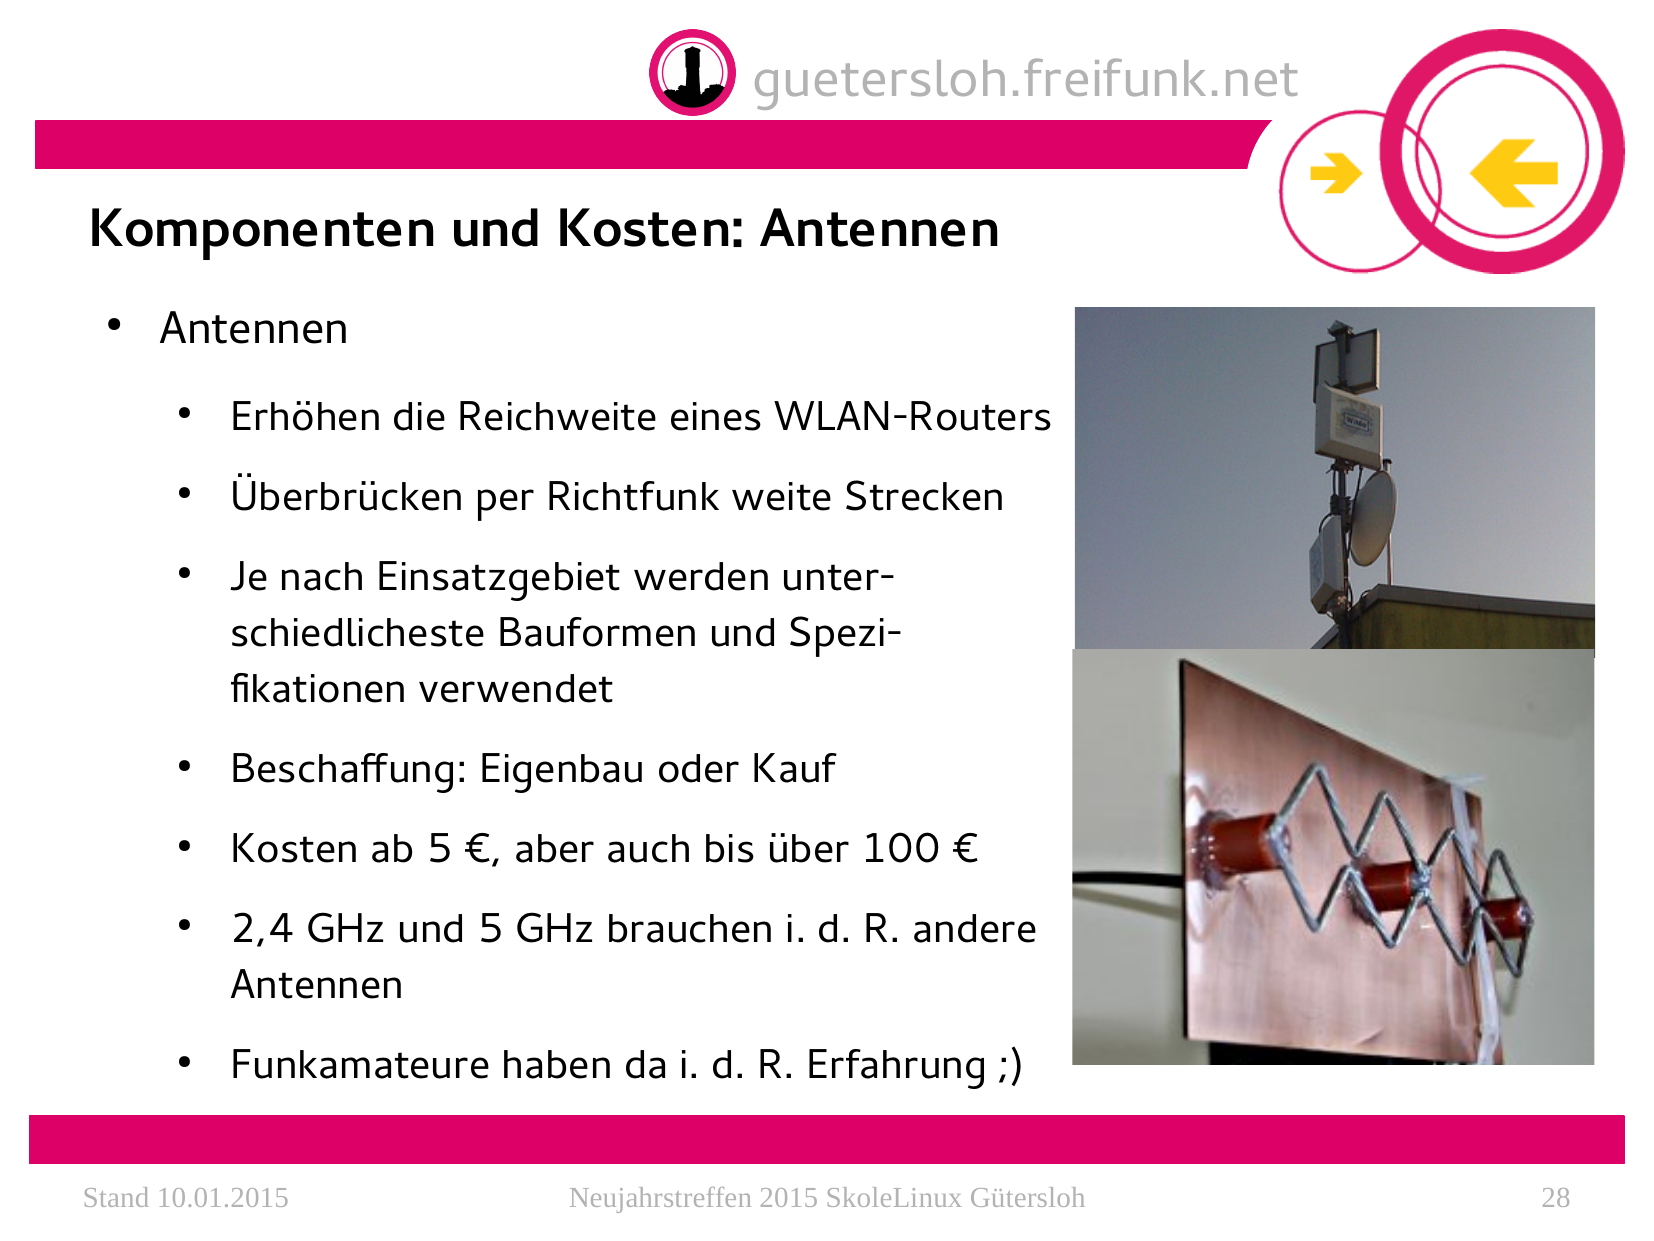

# Komponenten und Kosten: Antennen
Antennen
Erhöhen die Reichweite eines WLAN-Routers
Überbrücken per Richtfunk weite Strecken
Je nach Einsatzgebiet werden unter-
schiedlicheste Bauformen und Spezi-
fikationen verwendet
Beschaffung: Eigenbau oder Kauf
Kosten ab 5 €, aber auch bis über 100 €
2,4 GHz und 5 GHz brauchen i. d. R. andere
Antennen
Funkamateure haben da i. d. R. Erfahrung ;)
Stand 10.01.2015
Neujahrstreffen 2015 SkoleLinux Gütersloh
28